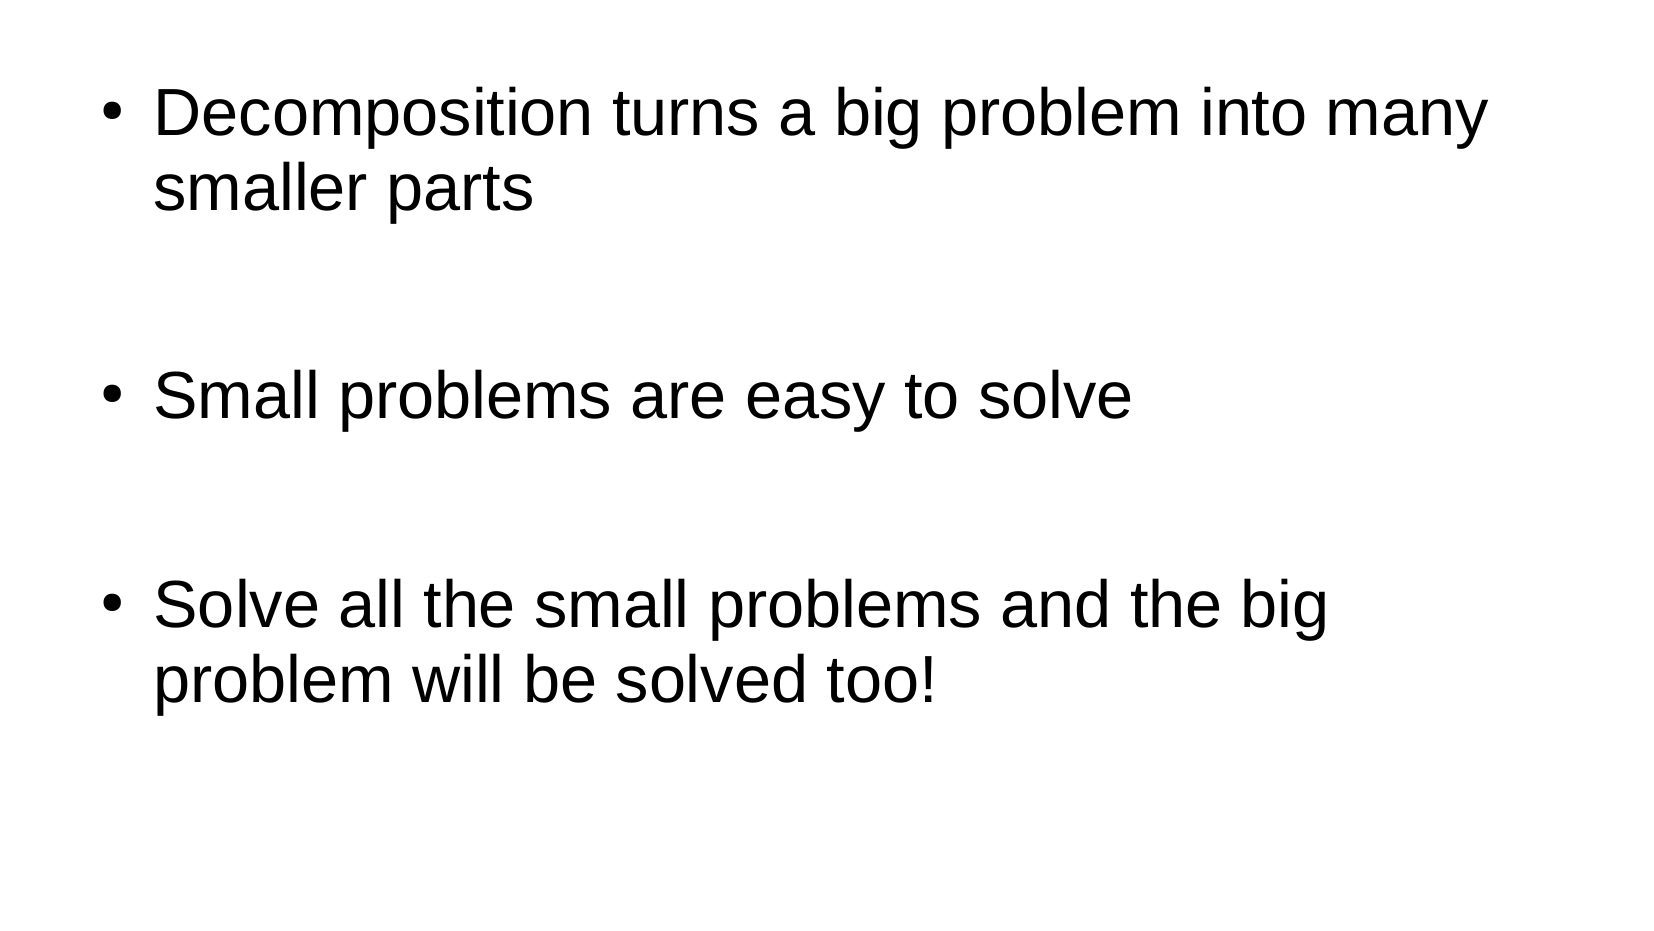

# Decomposition turns a big problem into many smaller parts
Small problems are easy to solve
Solve all the small problems and the big problem will be solved too!